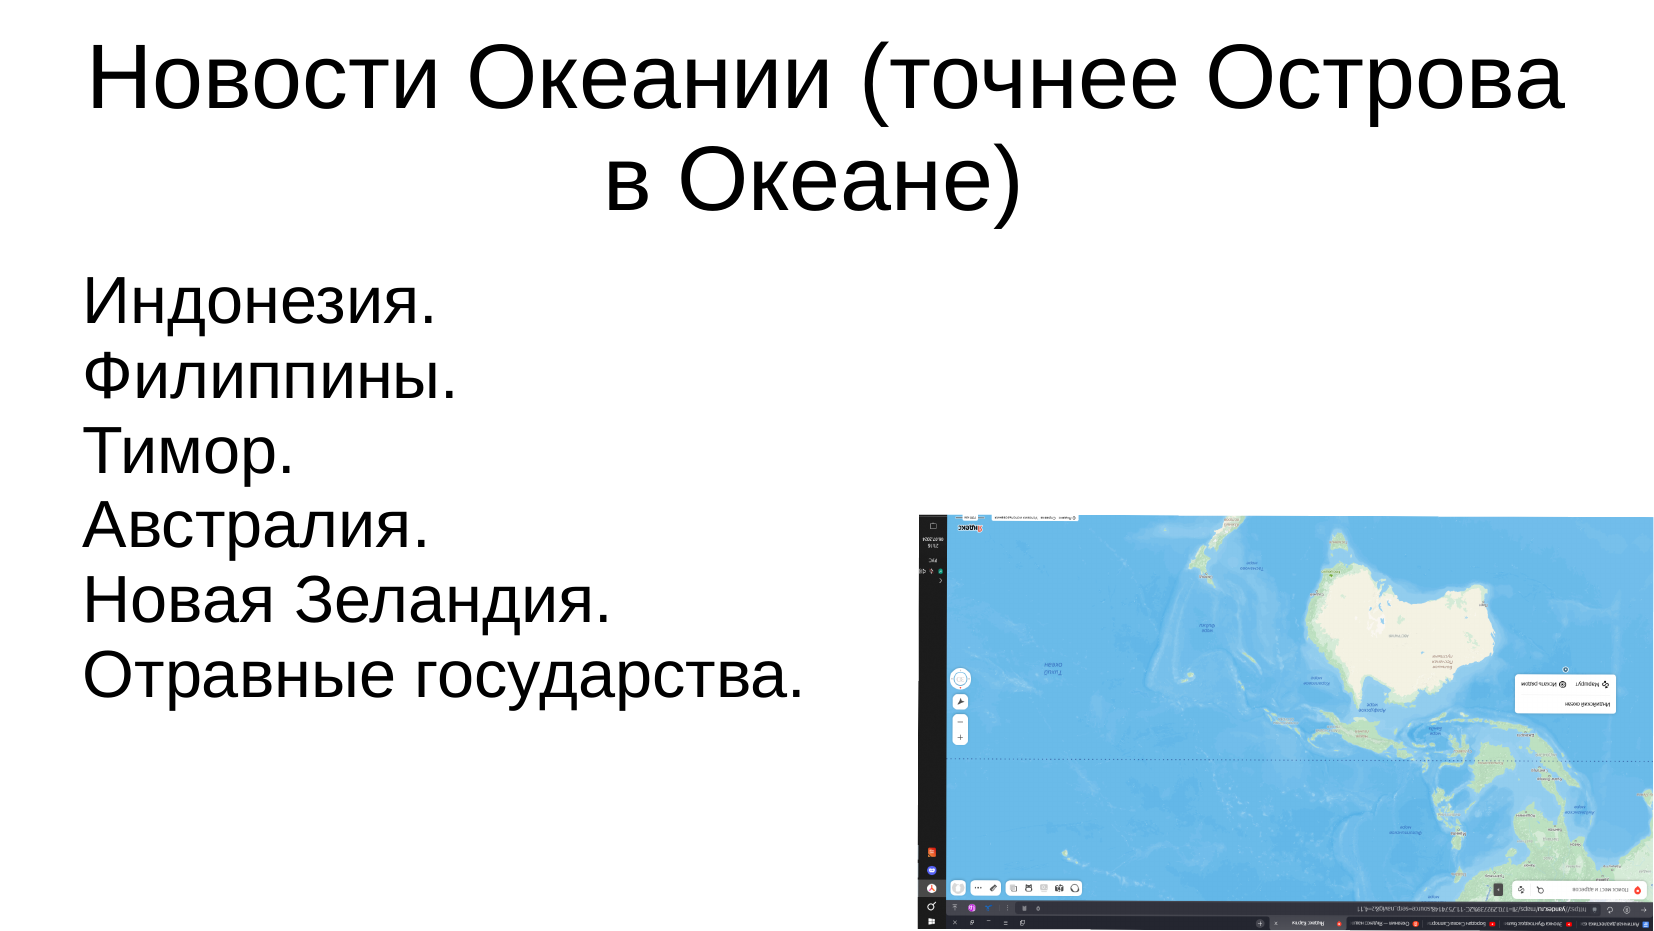

# Новости Океании (точнее Острова в Океане)
Индонезия.
Филиппины.
Тимор.
Австралия.
Новая Зеландия.
Отравные государства.